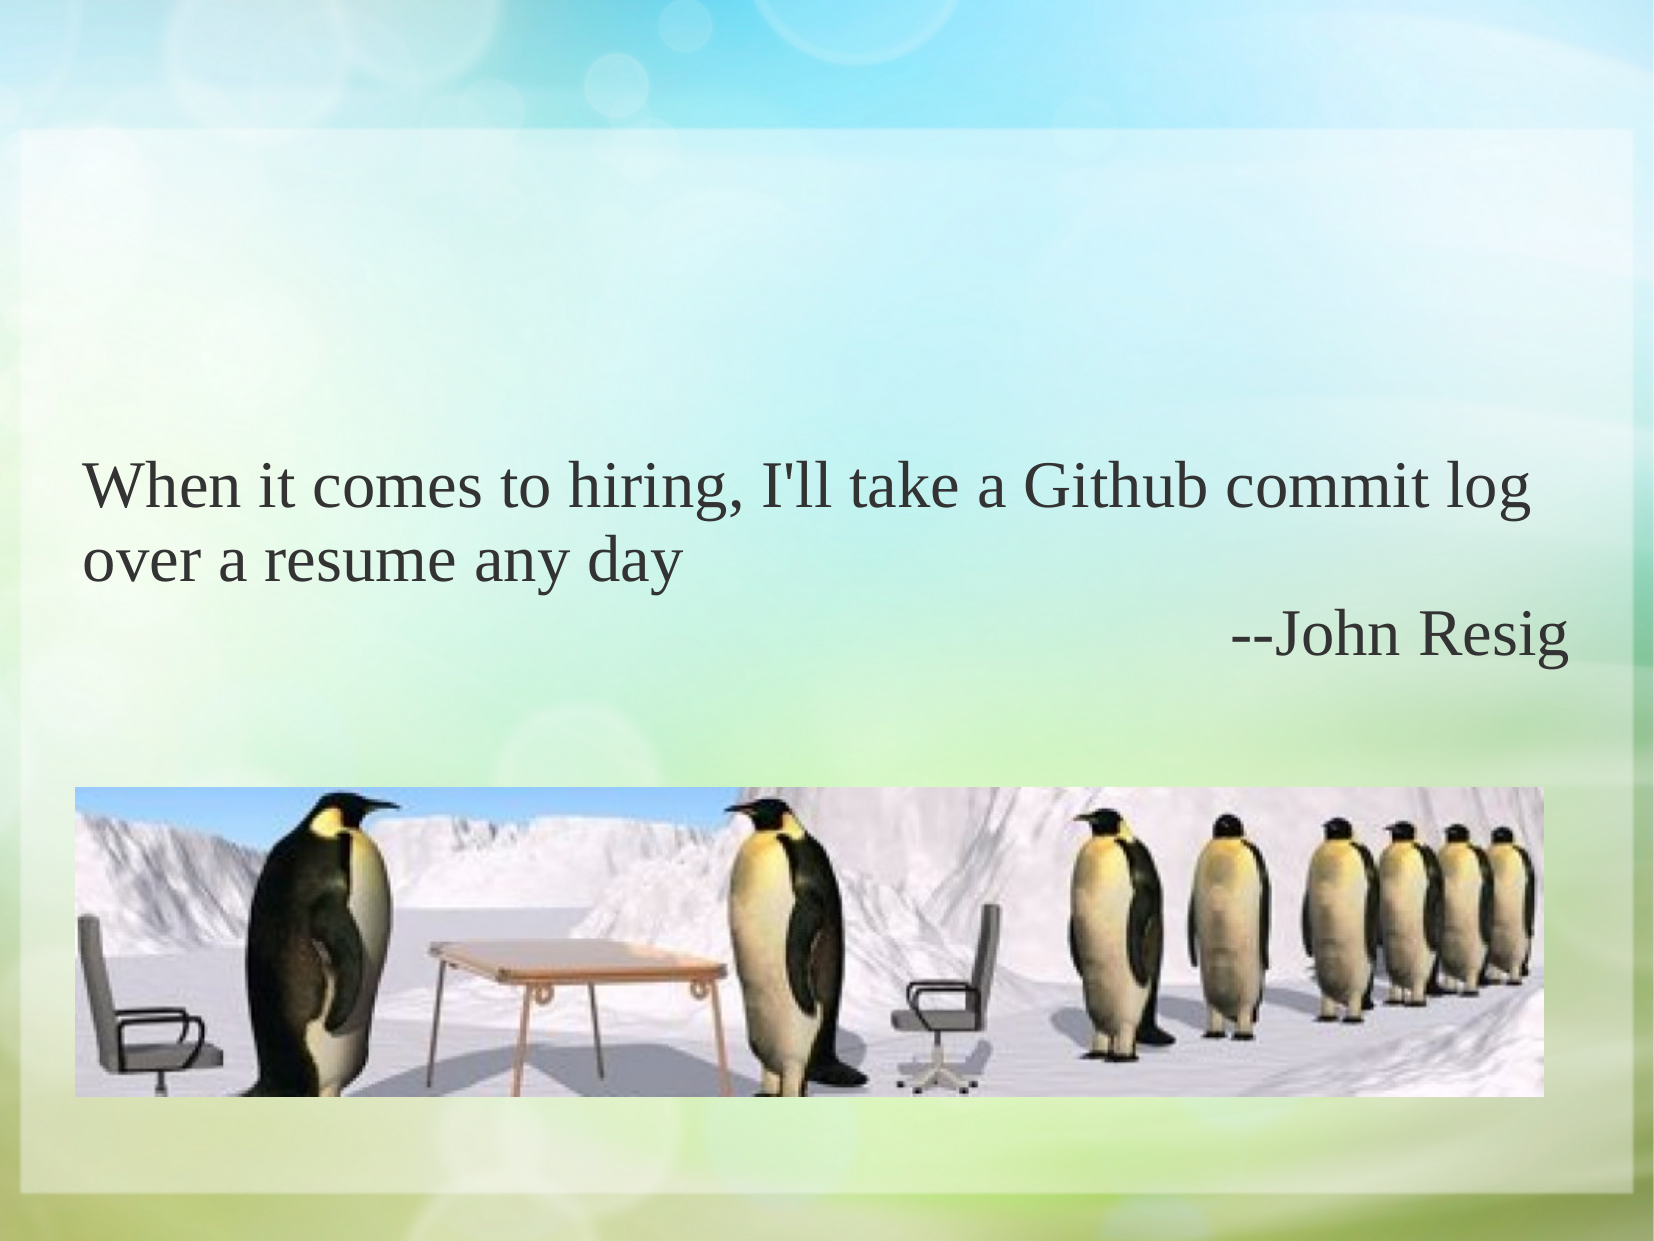

# When it comes to hiring, I'll take a Github commit log over a resume any day
--John Resig